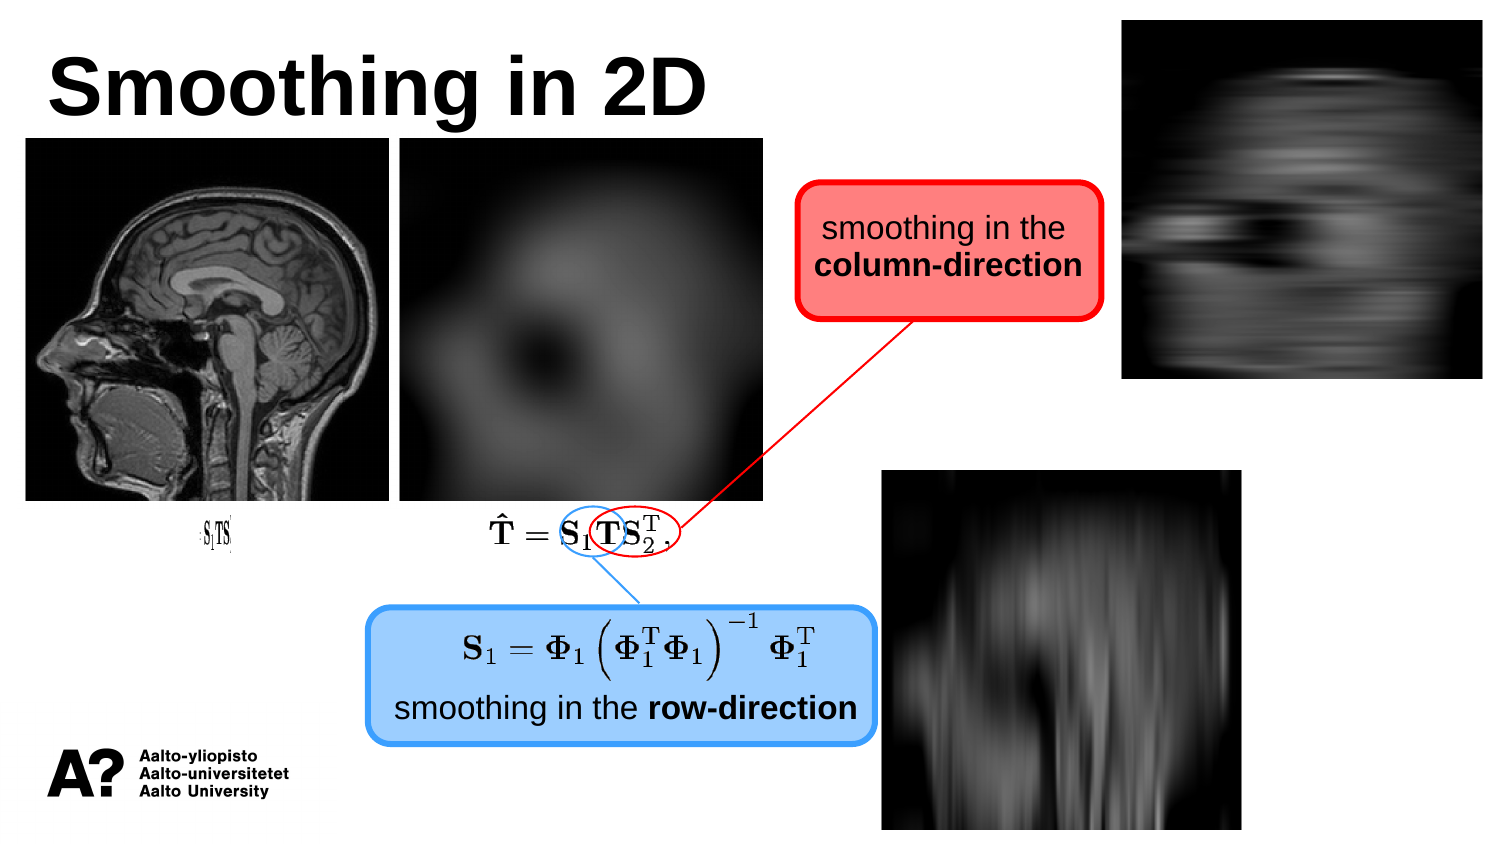

# Smoothing in 2D
smoothing in the
column-direction
smoothing in the row-direction